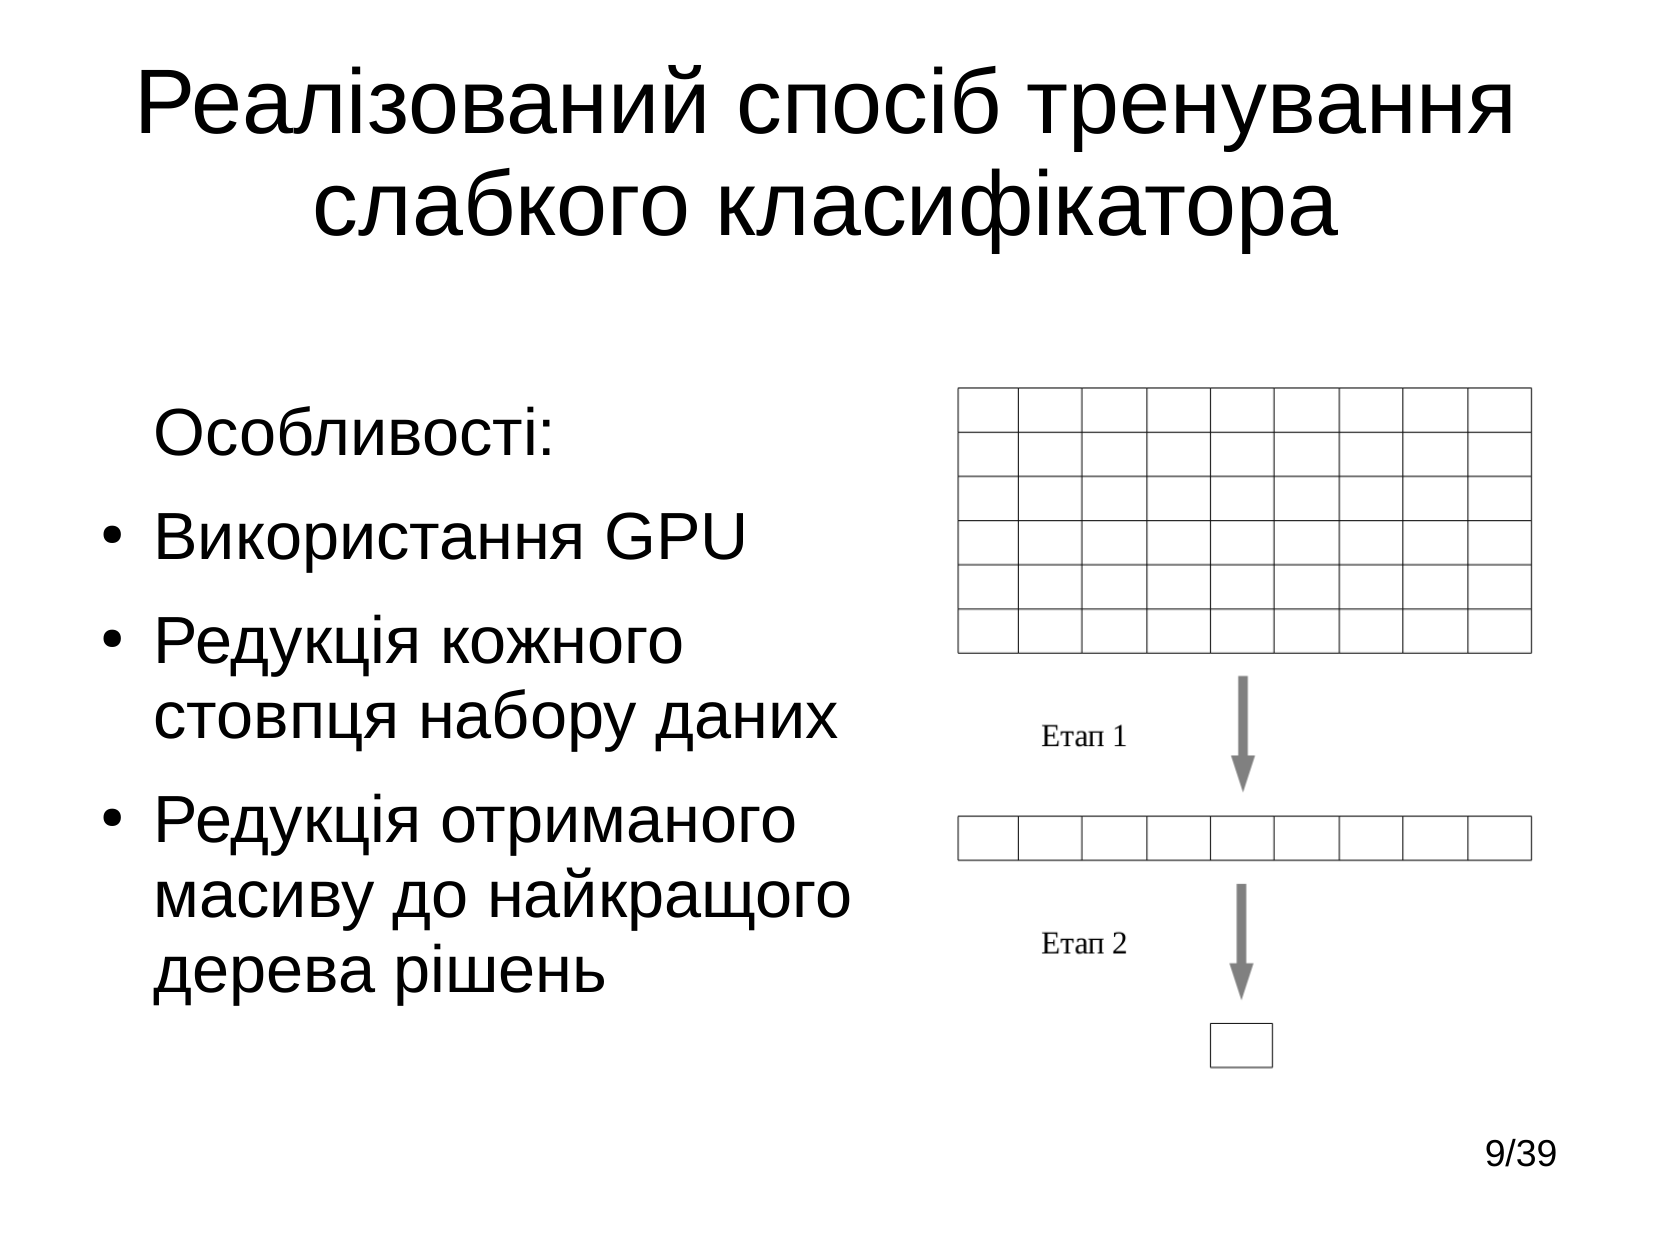

# Реалізований спосіб тренування слабкого класифікатора
Особливості:
Використання GPU
Редукція кожного стовпця набору даних
Редукція отриманого масиву до найкращого дерева рішень
9/39